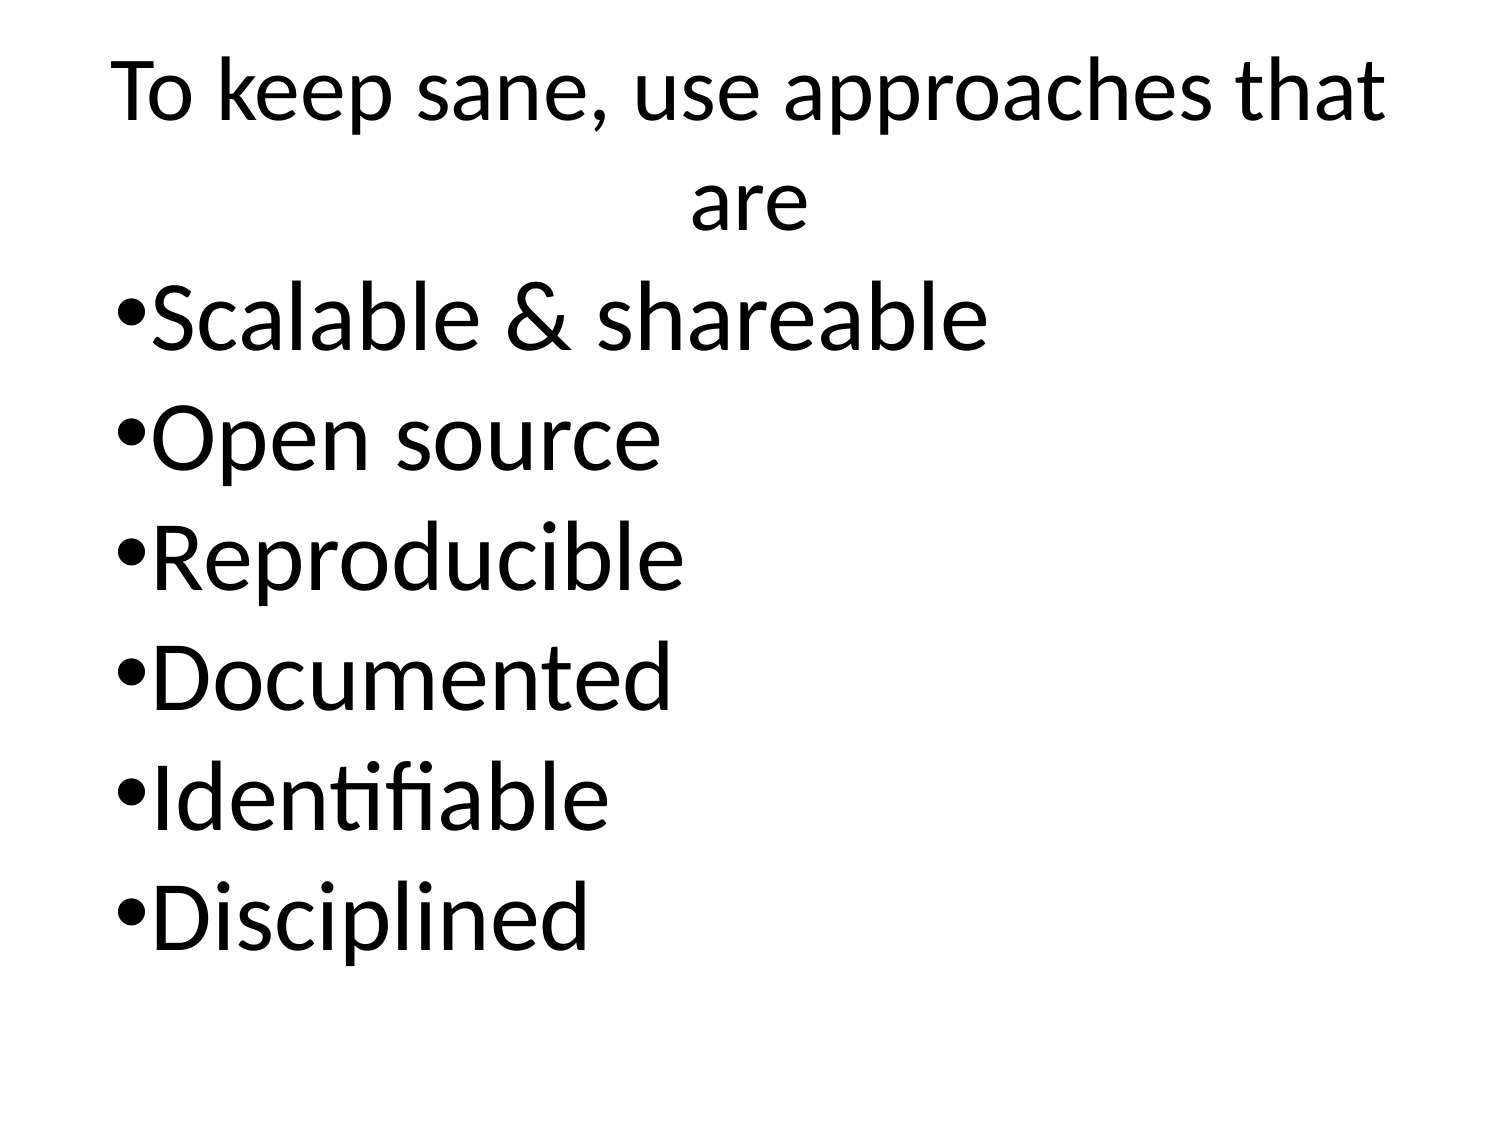

To keep sane, use approaches that are
Scalable & shareable
Open source
Reproducible
Documented
Identifiable
Disciplined